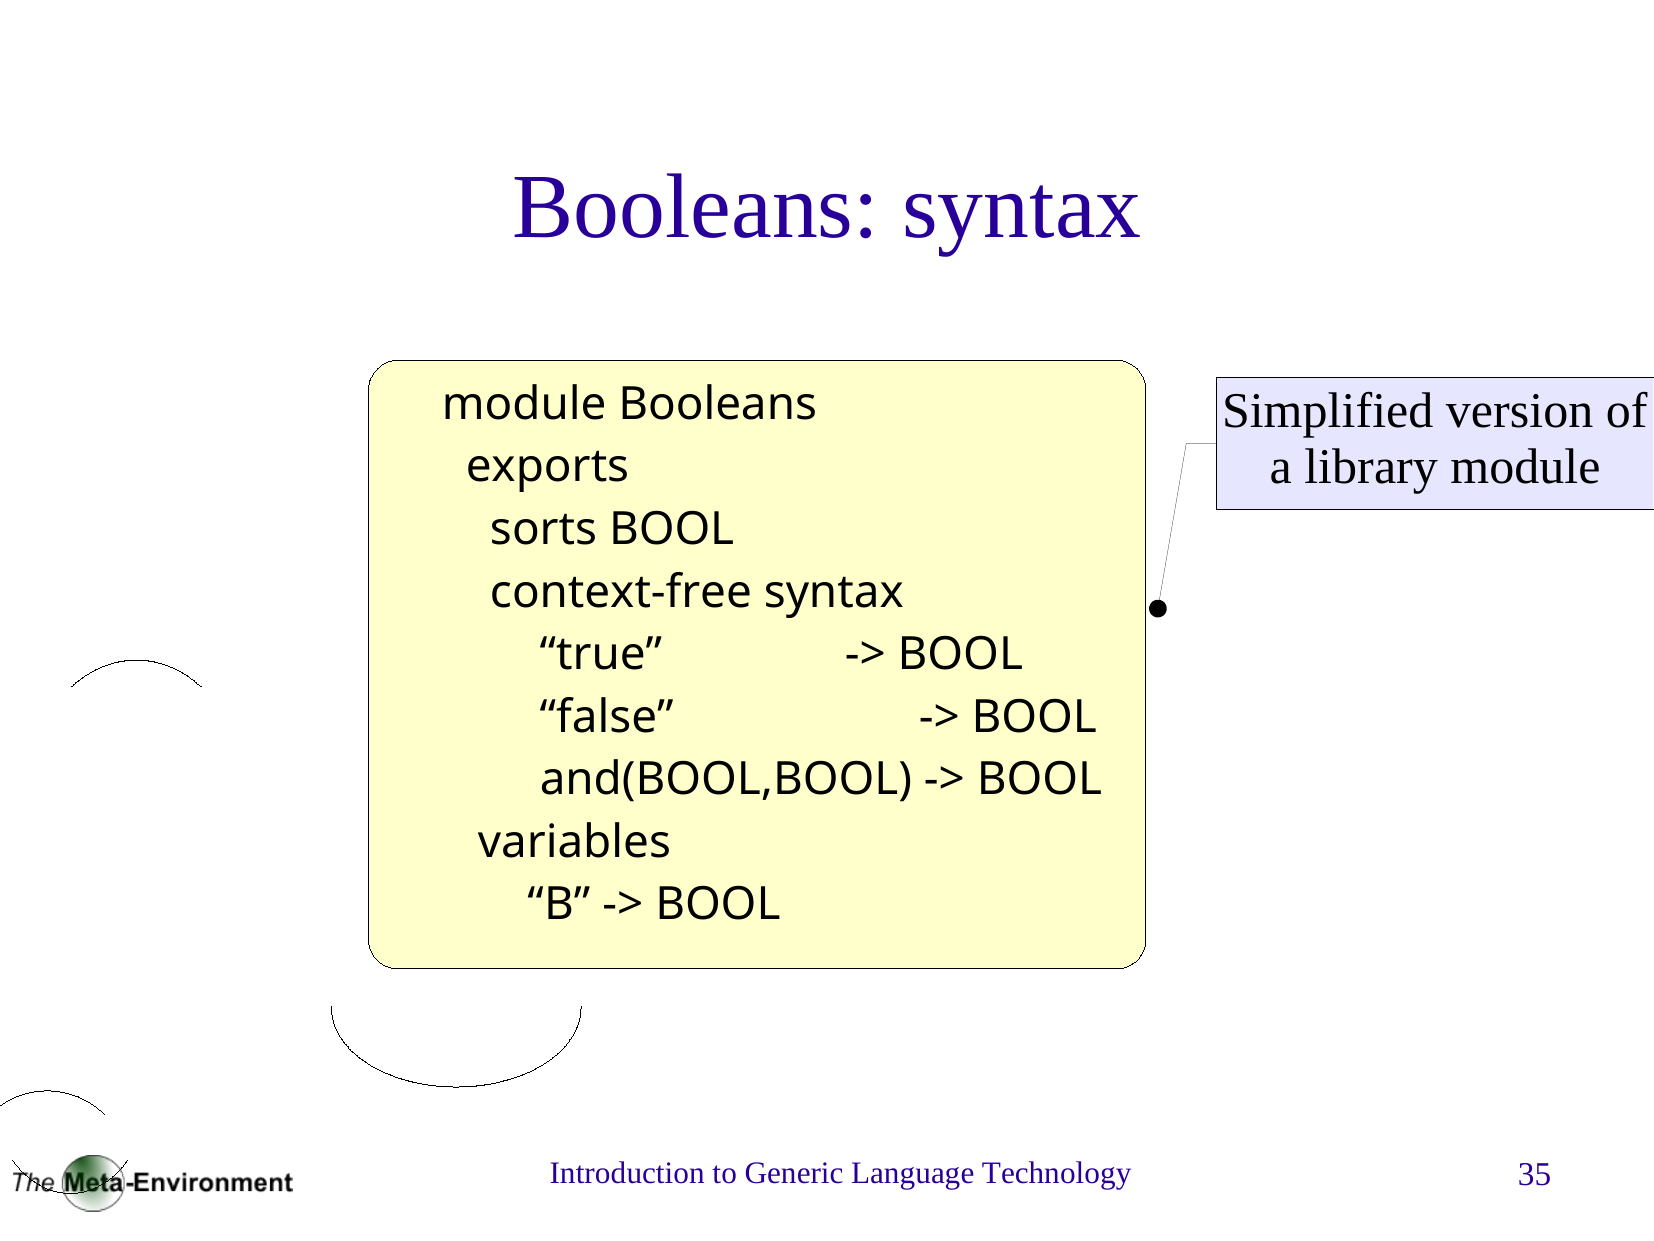

# Booleans: syntax
module Booleans
 exports
 sorts BOOL
 context-free syntax
	 “true”		 -> BOOL
	 “false”		 -> BOOL
	 and(BOOL,BOOL) -> BOOL
 variables
	 “B” -> BOOL